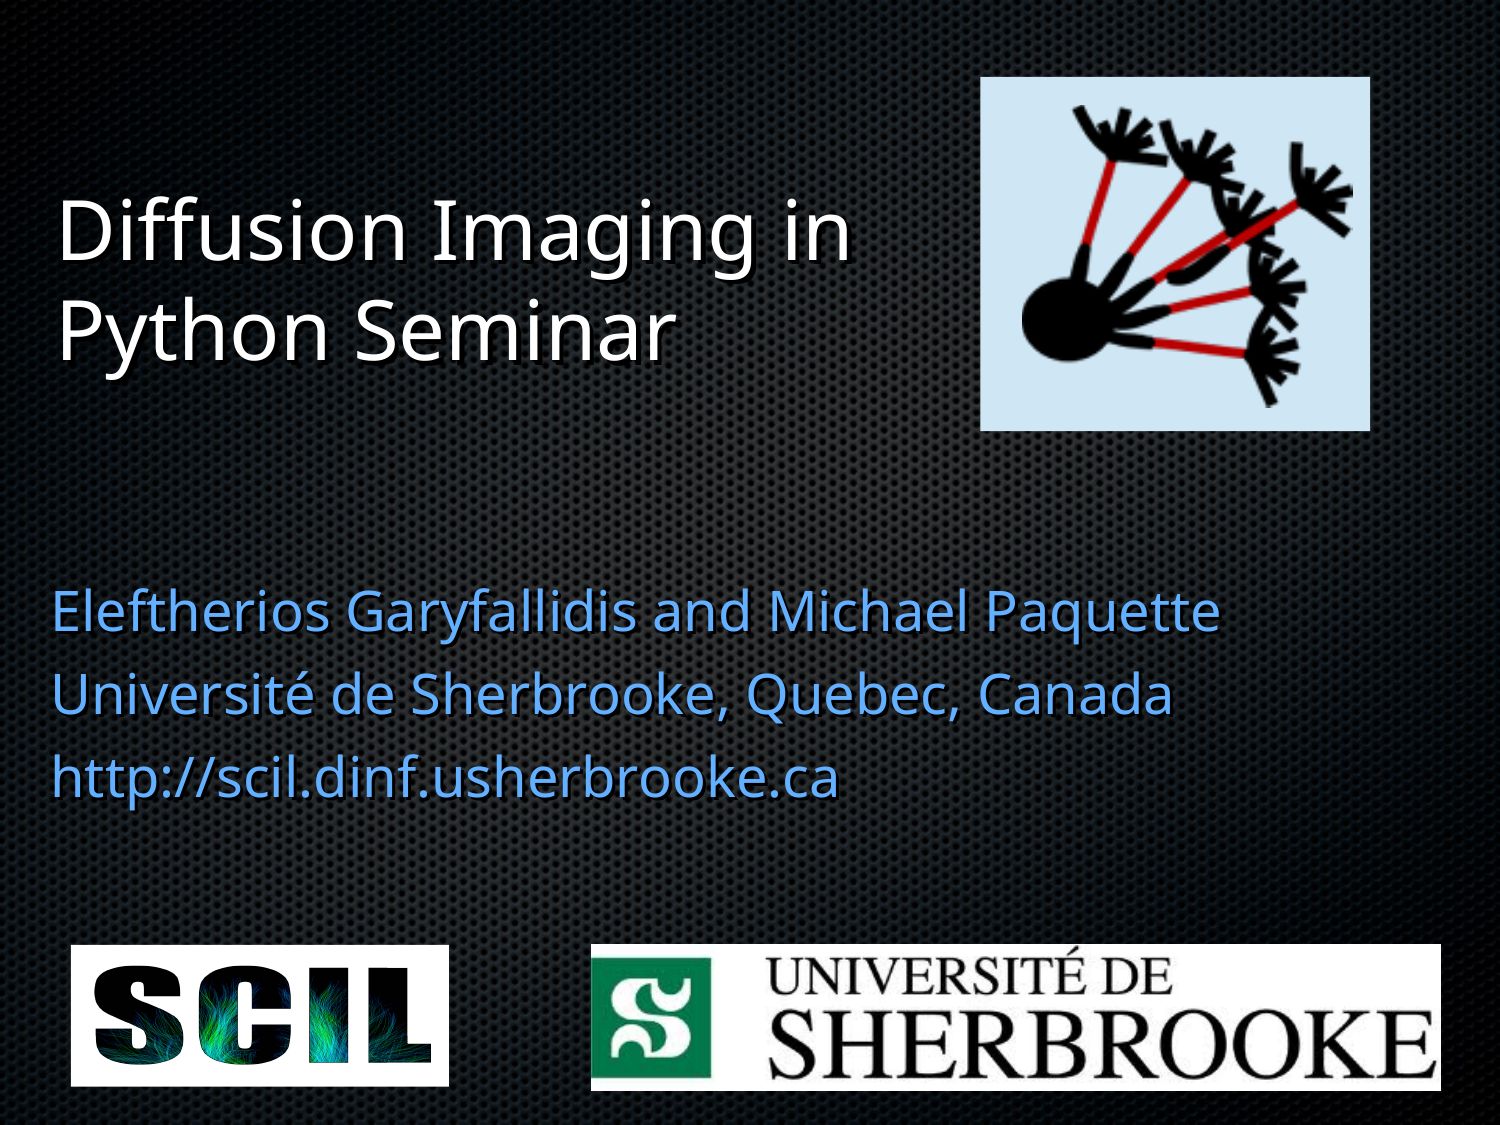

# Diffusion Imaging in Python Seminar
Eleftherios Garyfallidis and Michael Paquette
Université de Sherbrooke, Quebec, Canada
http://scil.dinf.usherbrooke.ca